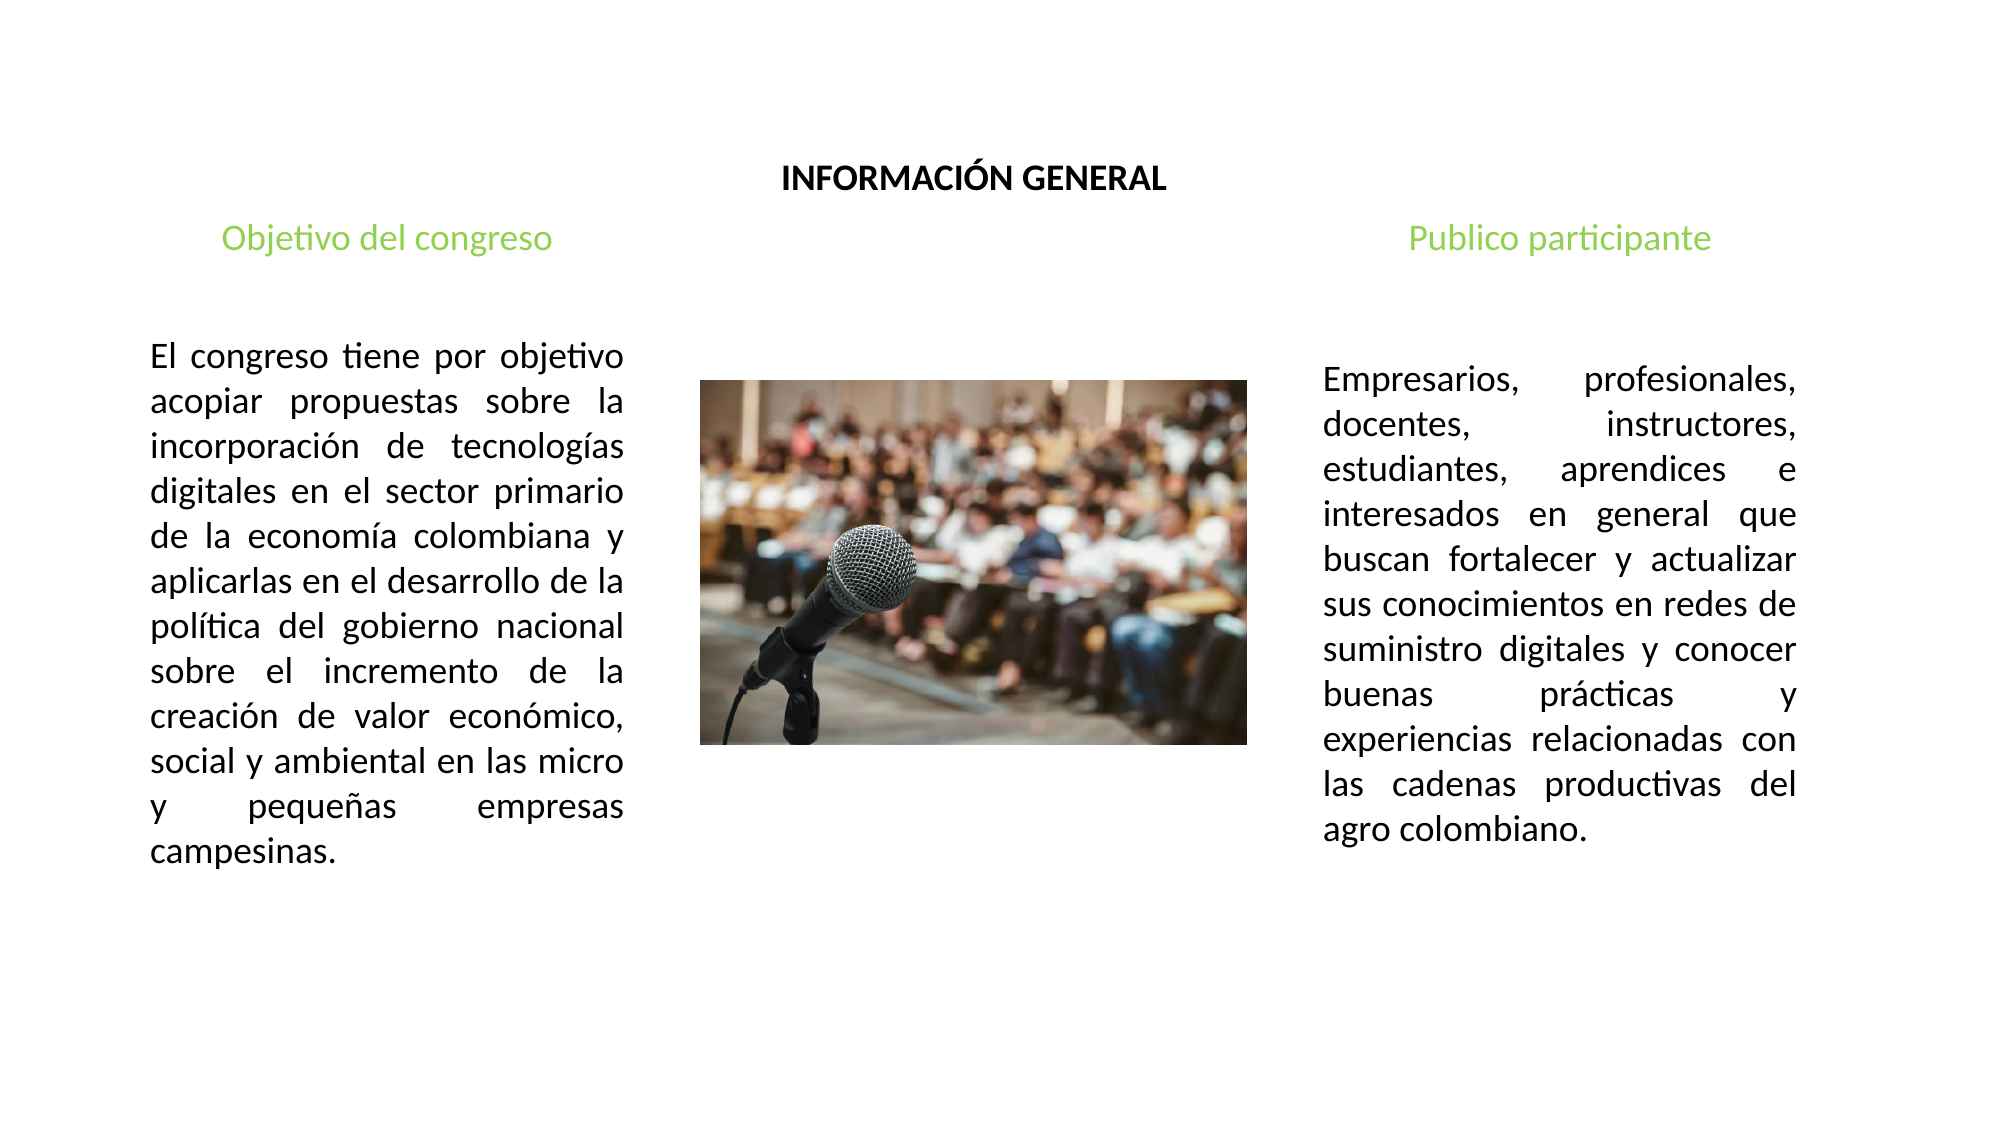

INFORMACIÓN GENERAL
Objetivo del congreso
Publico participante
El congreso tiene por objetivo acopiar propuestas sobre la incorporación de tecnologías digitales en el sector primario de la economía colombiana y aplicarlas en el desarrollo de la política del gobierno nacional sobre el incremento de la creación de valor económico, social y ambiental en las micro y pequeñas empresas campesinas.
Empresarios, profesionales, docentes, instructores, estudiantes, aprendices e interesados en general que buscan fortalecer y actualizar sus conocimientos en redes de suministro digitales y conocer buenas prácticas y experiencias relacionadas con las cadenas productivas del agro colombiano.